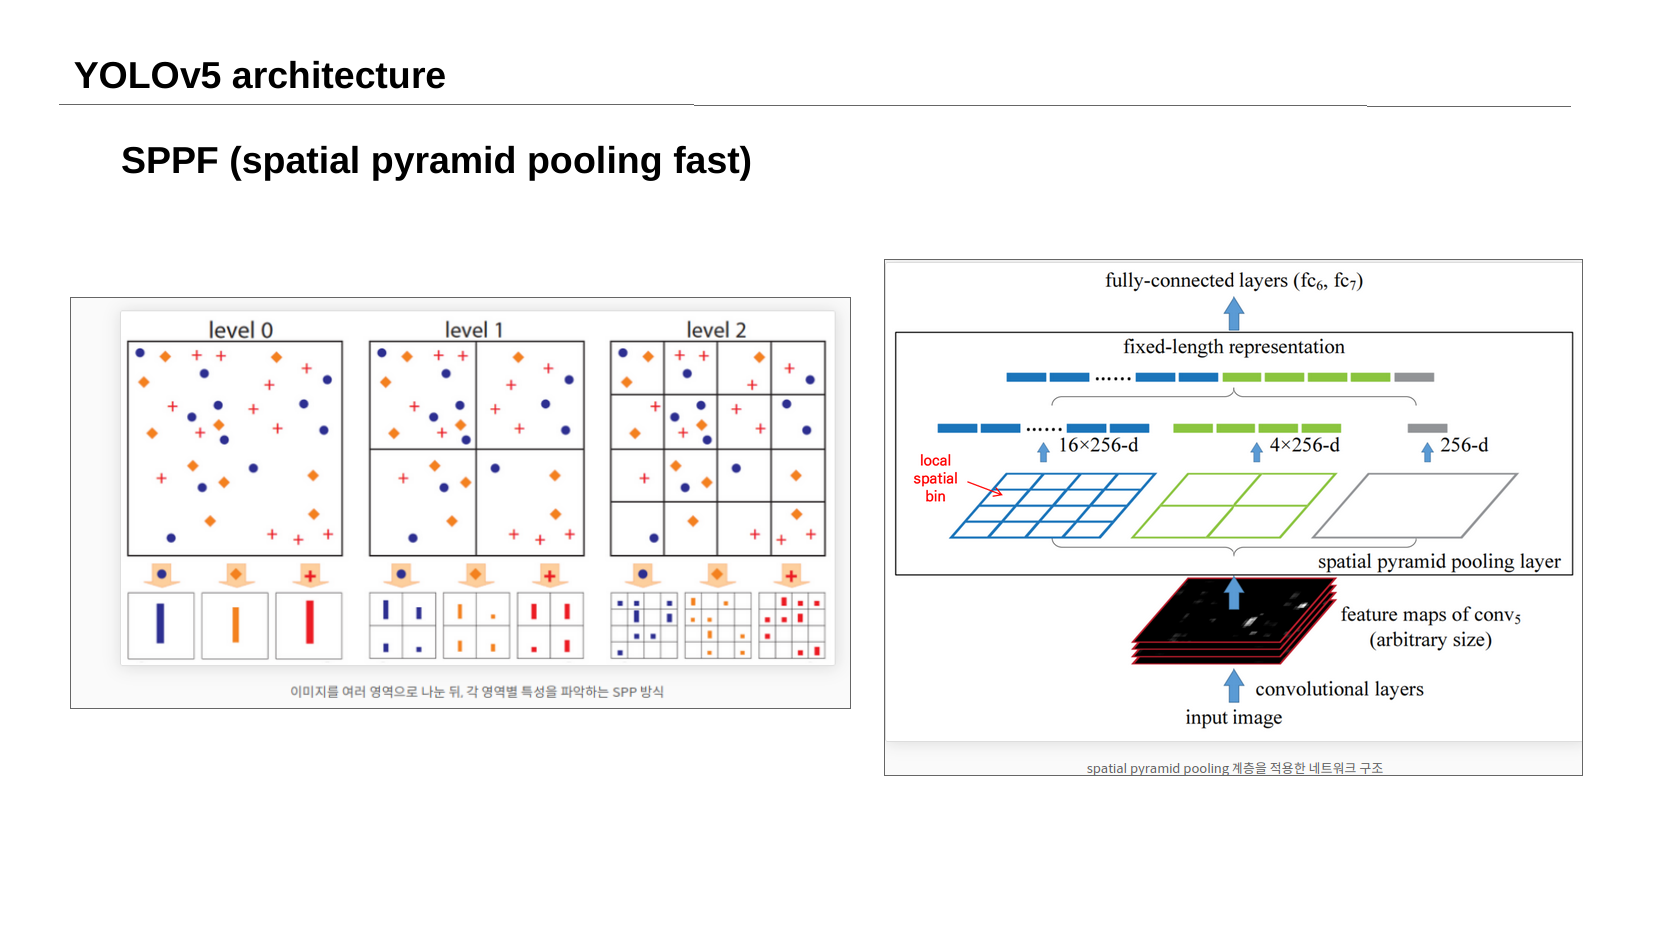

YOLOv5 architecture
SPPF (spatial pyramid pooling fast)